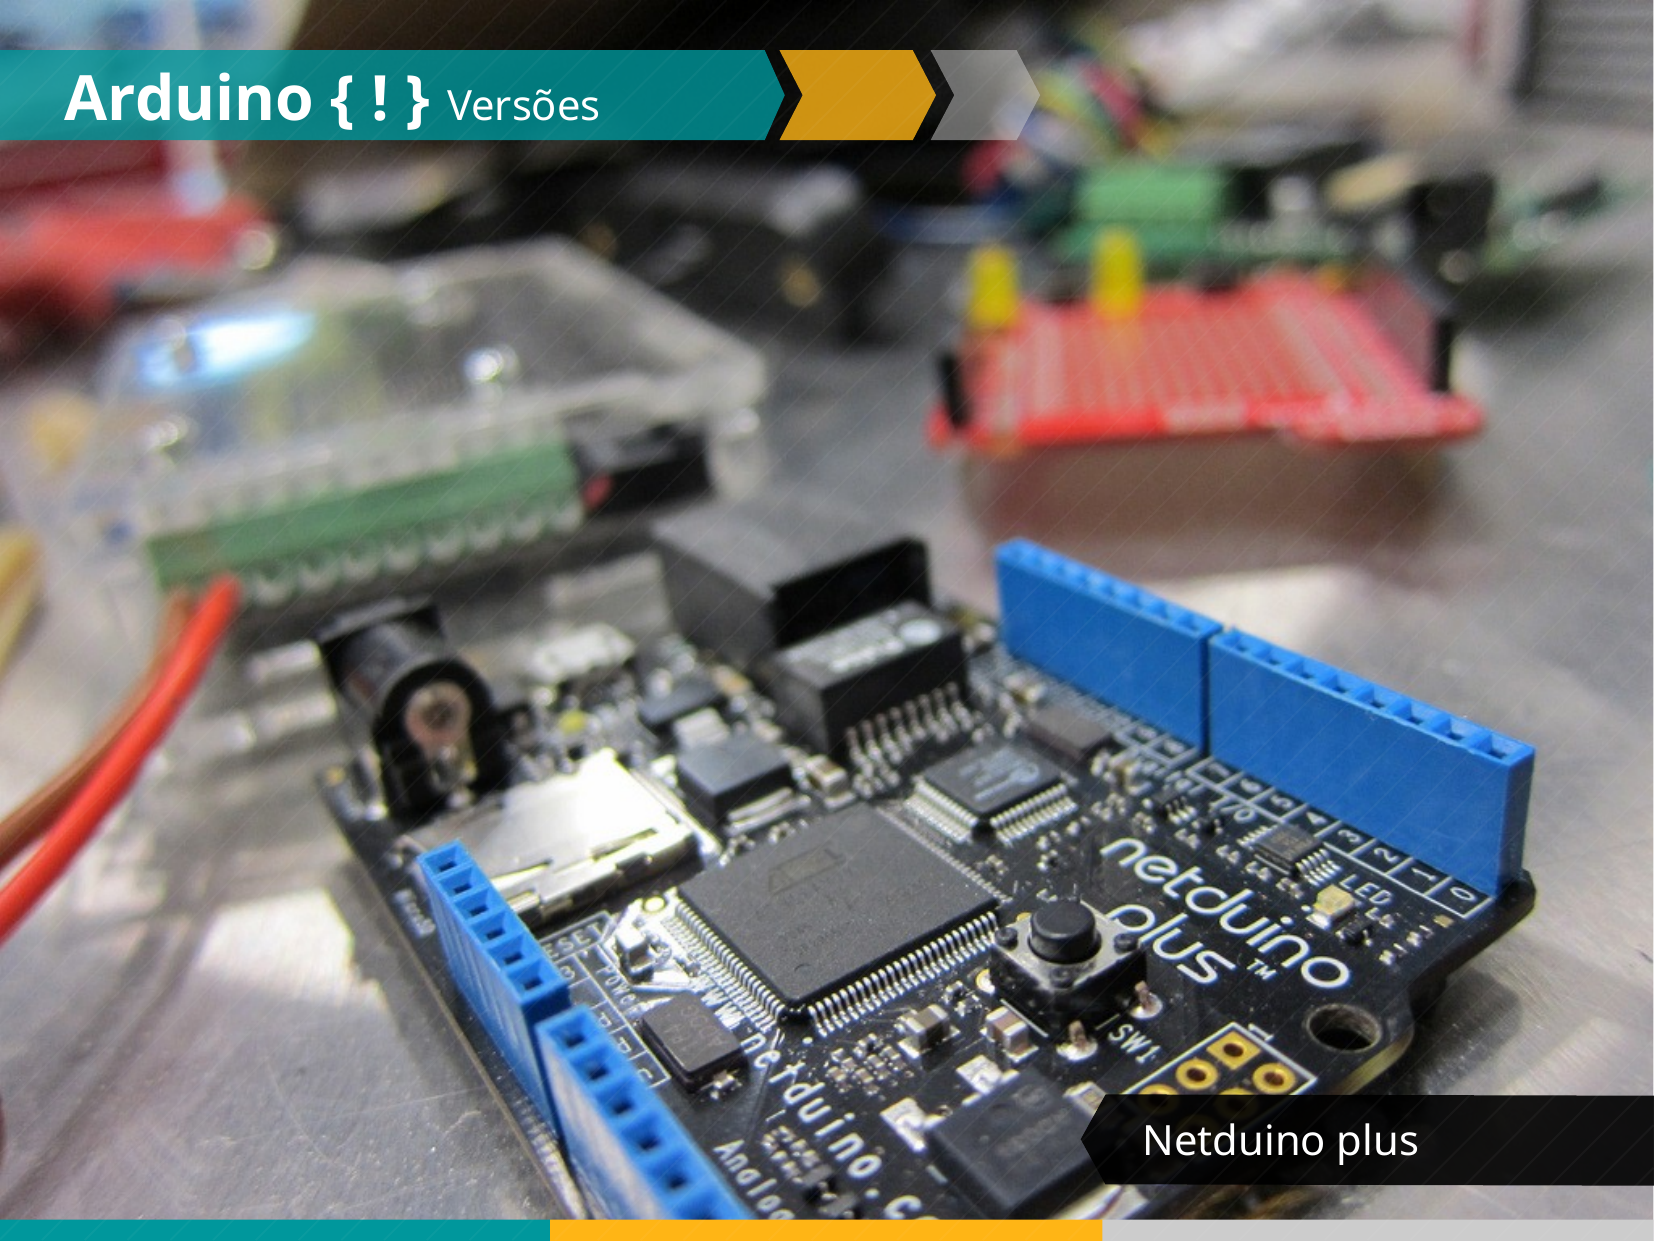

Arduino { ! } Versões
Netduino plus